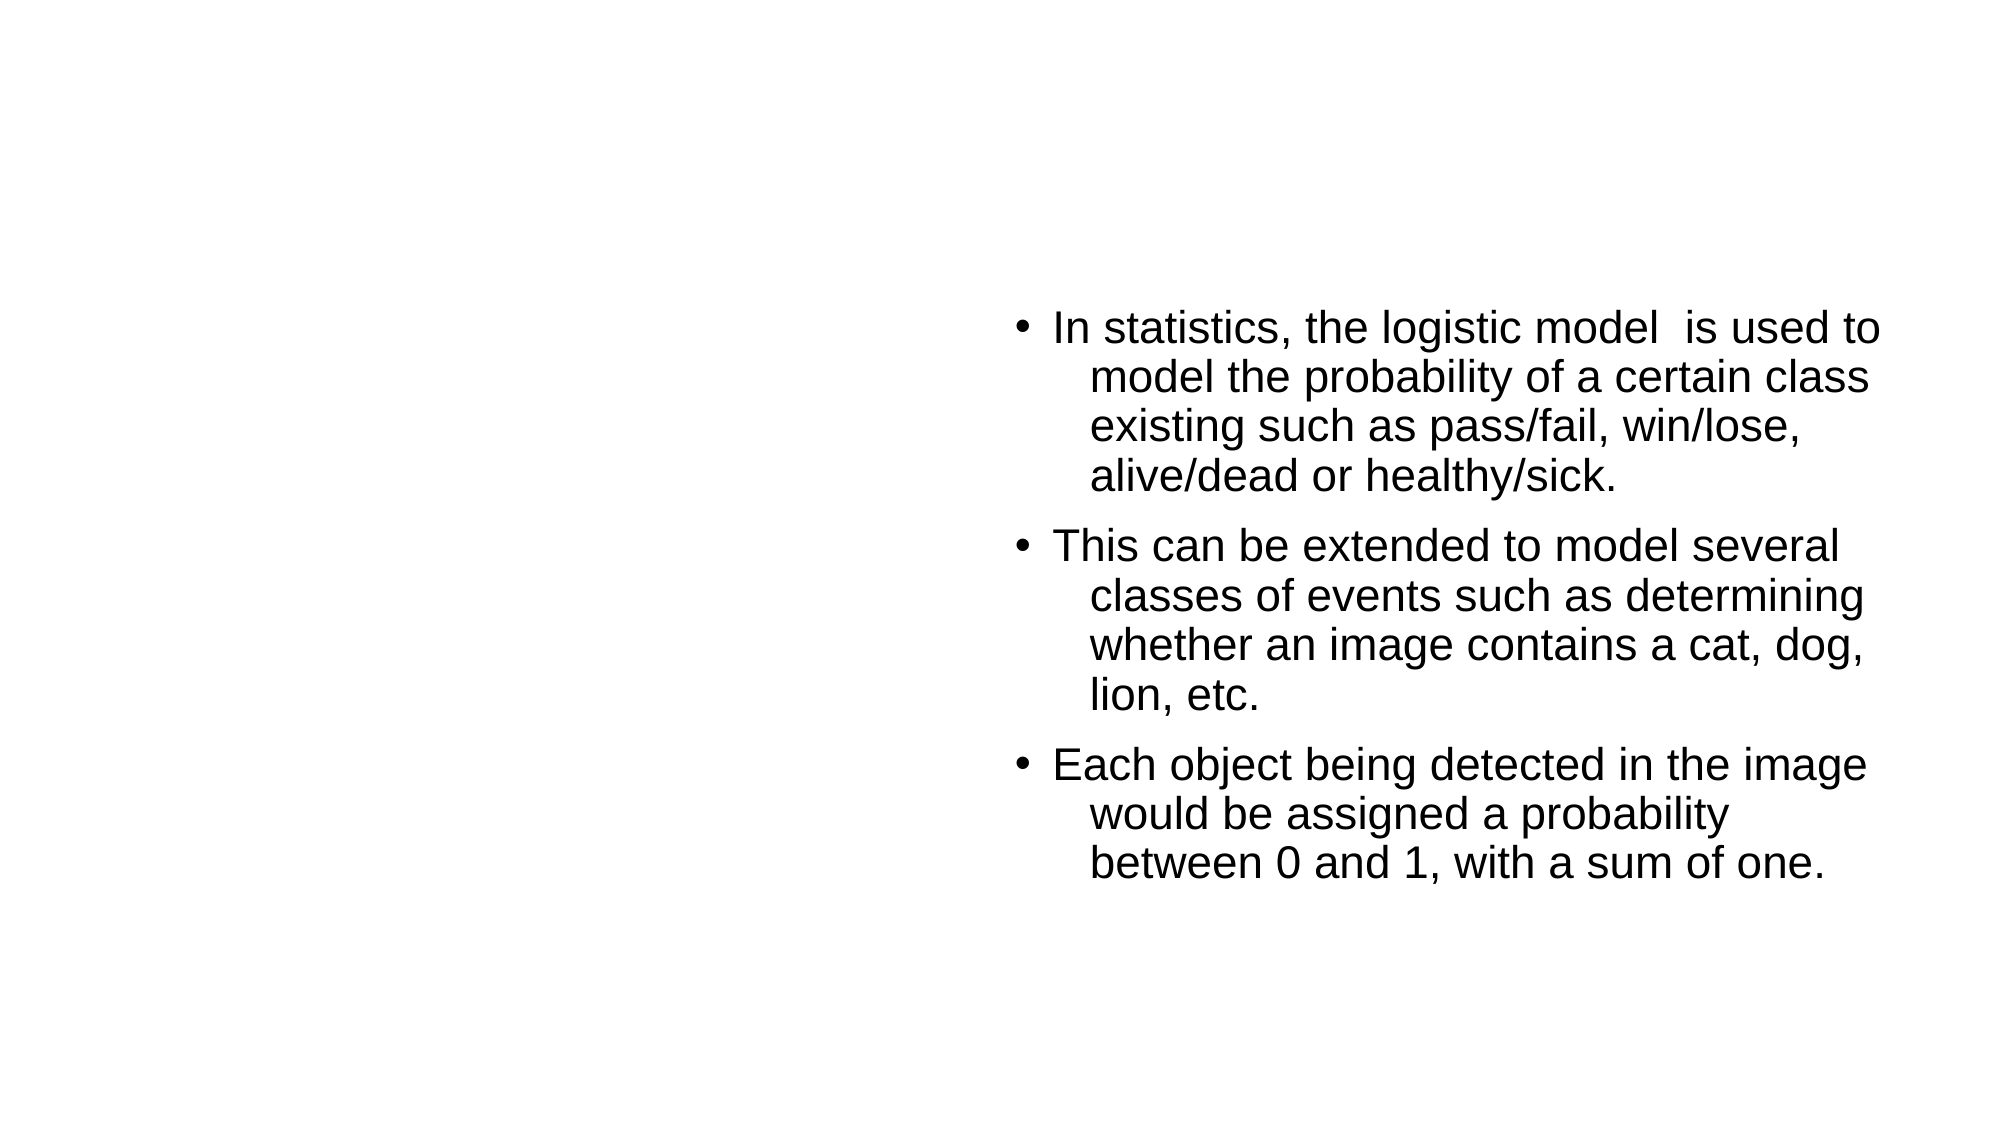

In statistics, the logistic model  is used to model the probability of a certain class existing such as pass/fail, win/lose, alive/dead or healthy/sick.
This can be extended to model several classes of events such as determining whether an image contains a cat, dog, lion, etc.
Each object being detected in the image would be assigned a probability between 0 and 1, with a sum of one.
# Introduction